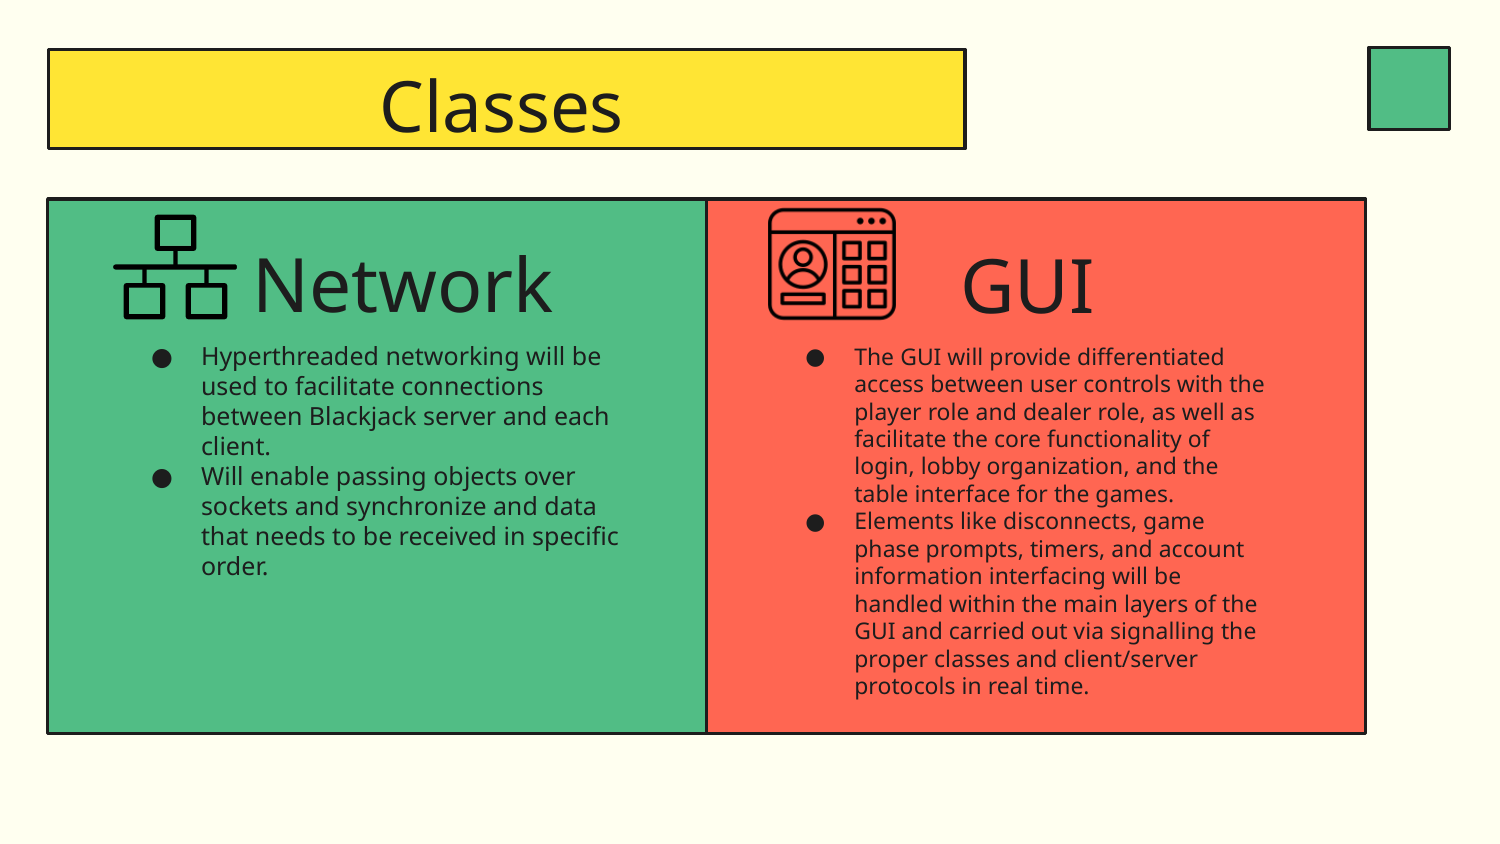

# Classes
 Network
GUI
Hyperthreaded networking will be used to facilitate connections between Blackjack server and each client.
Will enable passing objects over sockets and synchronize and data that needs to be received in specific order.
The GUI will provide differentiated access between user controls with the player role and dealer role, as well as facilitate the core functionality of login, lobby organization, and the table interface for the games.
Elements like disconnects, game phase prompts, timers, and account information interfacing will be handled within the main layers of the GUI and carried out via signalling the proper classes and client/server protocols in real time.